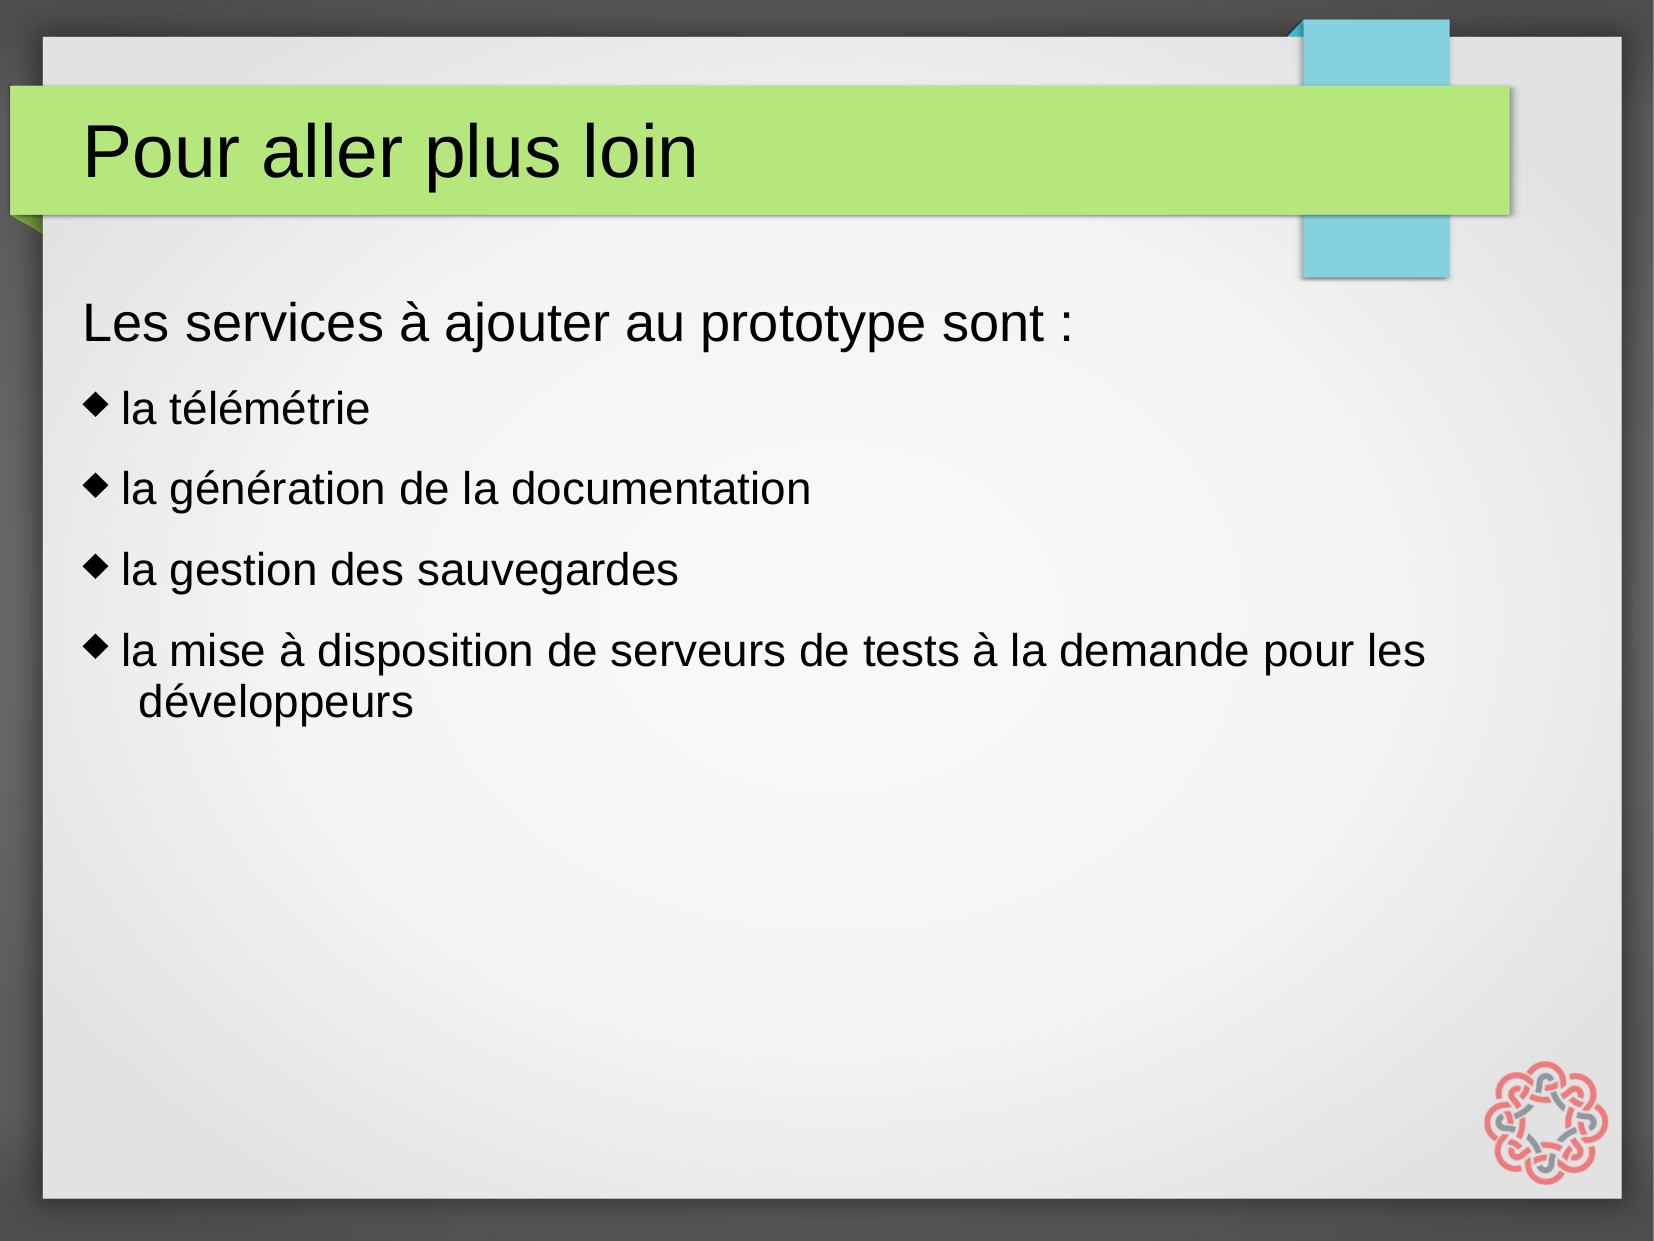

# Pour aller plus loin
Les services à ajouter au prototype sont :
 la télémétrie
 la génération de la documentation
 la gestion des sauvegardes
 la mise à disposition de serveurs de tests à la demande pour les développeurs